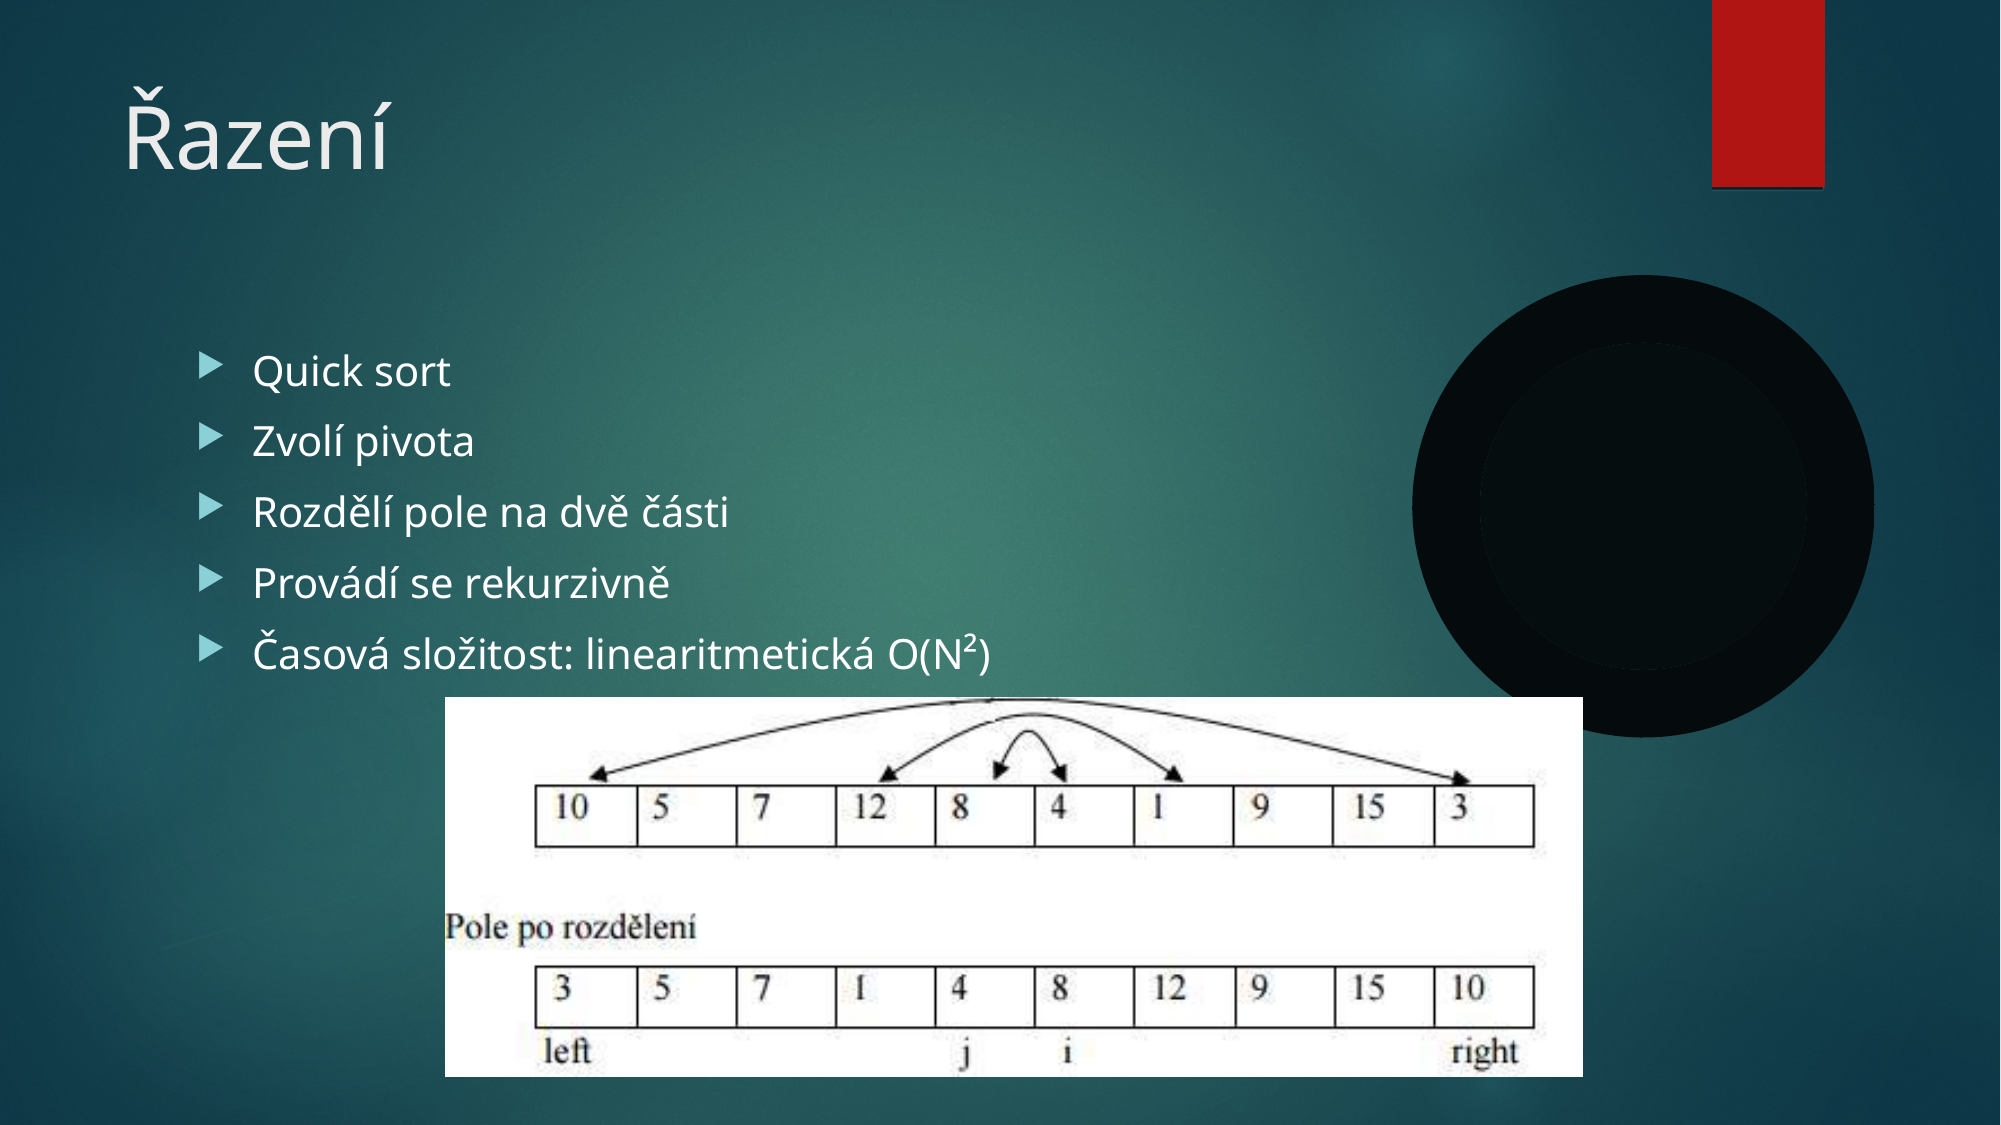

# Řazení
Quick sort
Zvolí pivota
Rozdělí pole na dvě části
Provádí se rekurzivně
Časová složitost: linearitmetická O(N²)